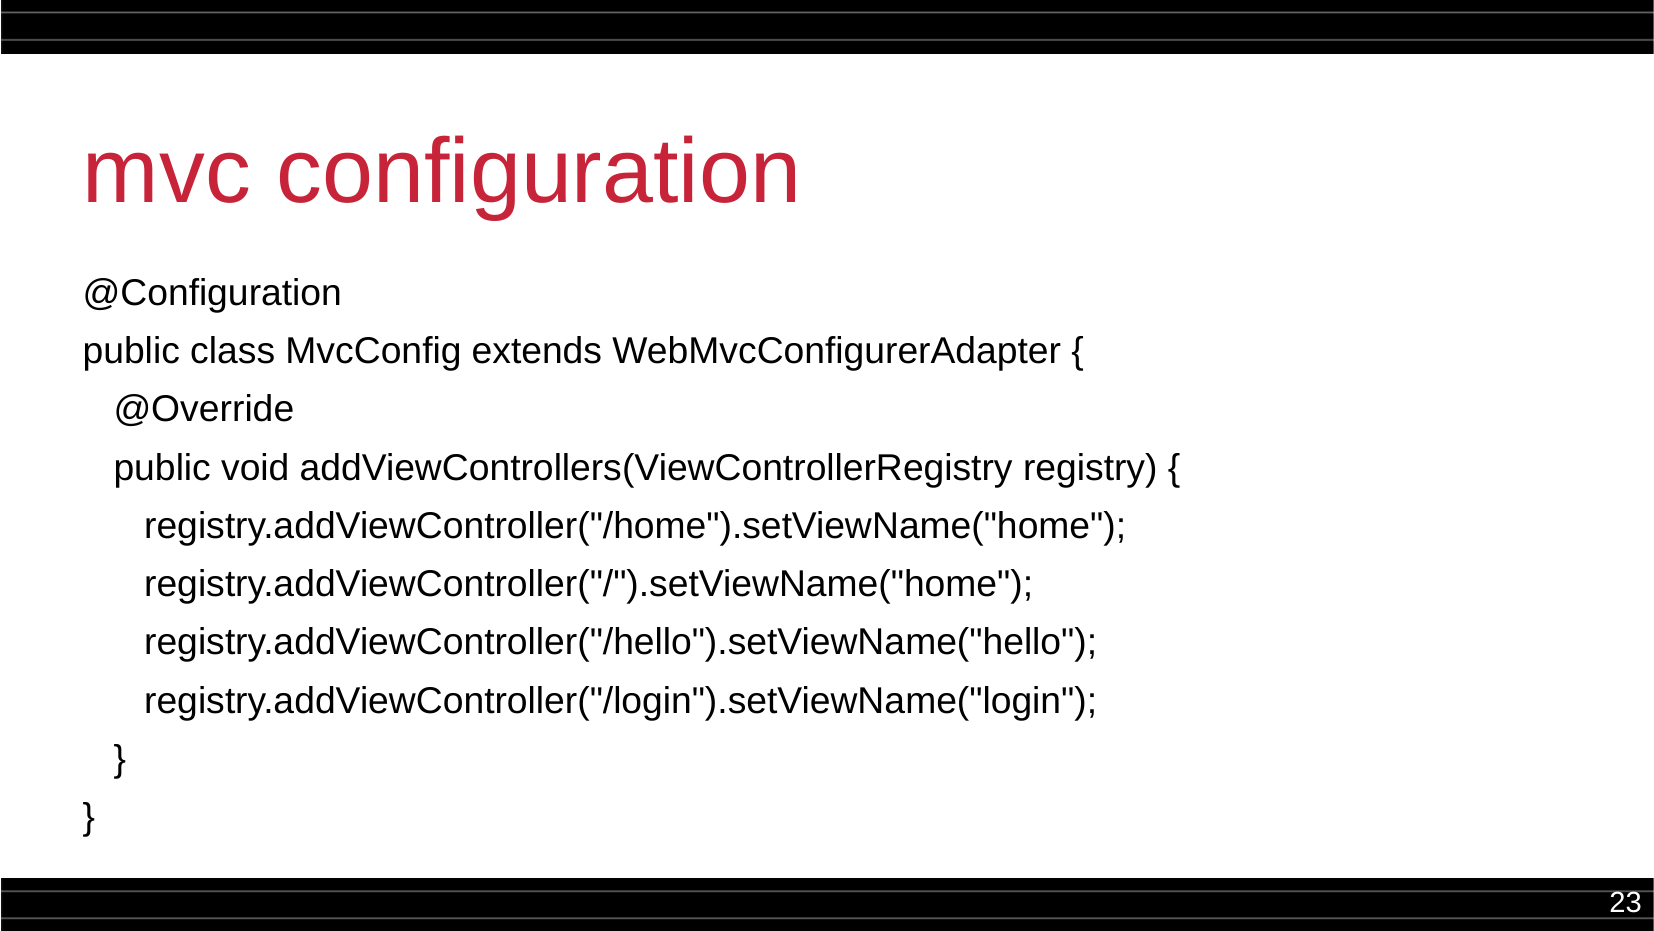

# mvc configuration
@Configuration
public class MvcConfig extends WebMvcConfigurerAdapter {
 @Override
 public void addViewControllers(ViewControllerRegistry registry) {
 registry.addViewController("/home").setViewName("home");
 registry.addViewController("/").setViewName("home");
 registry.addViewController("/hello").setViewName("hello");
 registry.addViewController("/login").setViewName("login");
 }
}